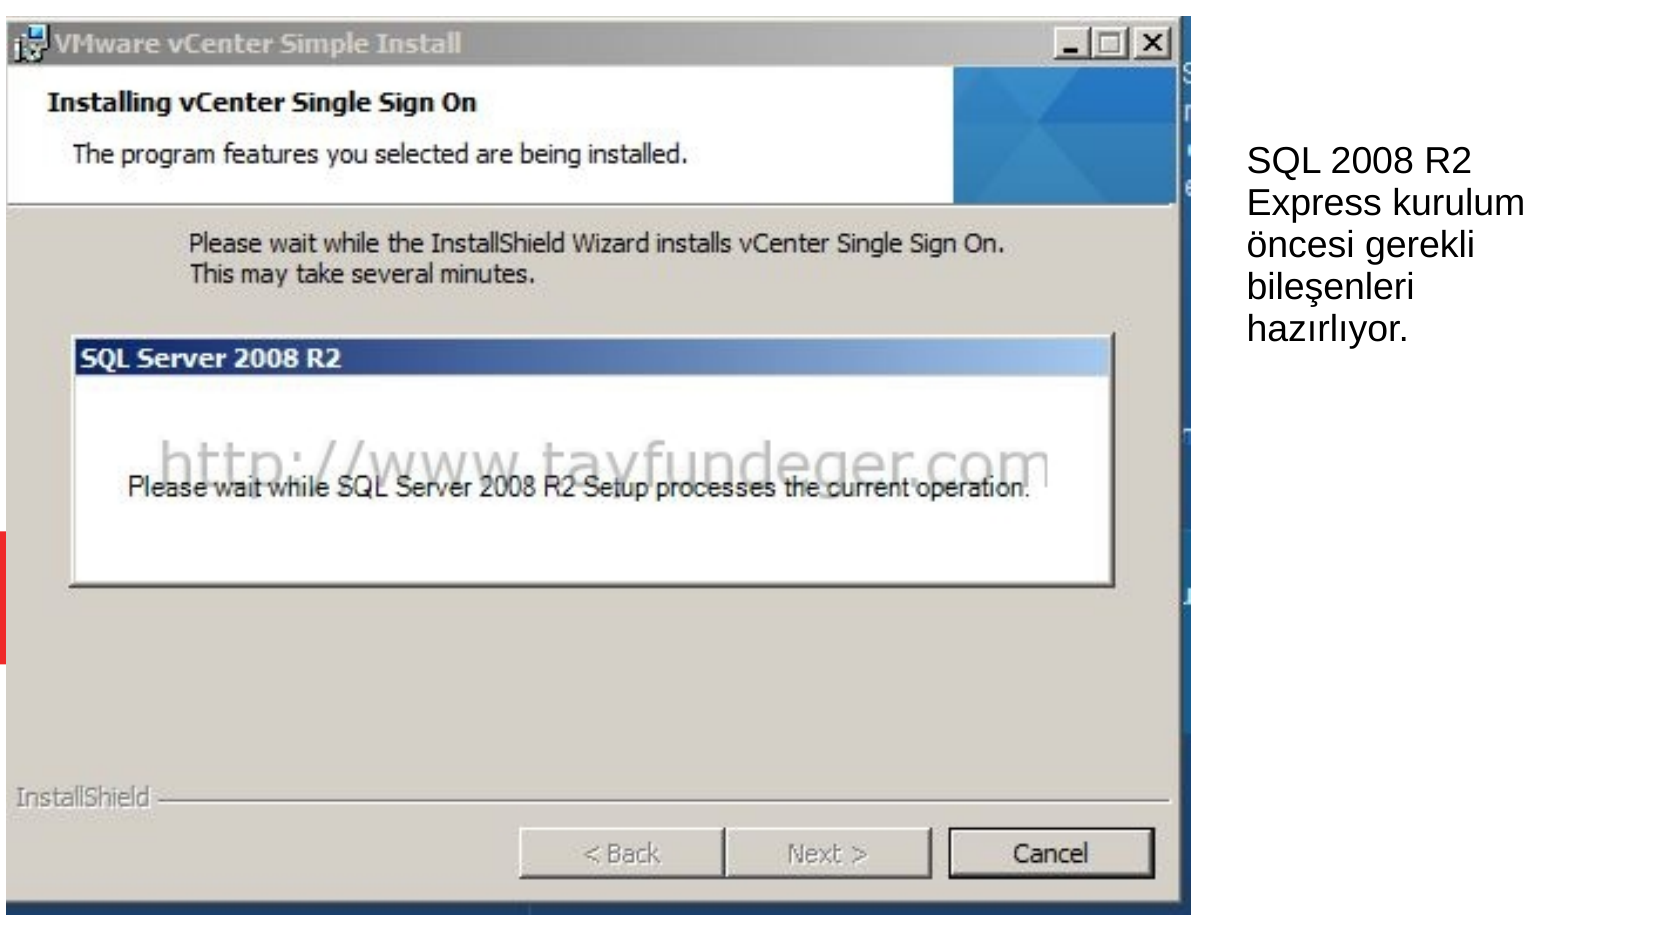

SQL 2008 R2 Express kurulum öncesi gerekli bileşenleri hazırlıyor.